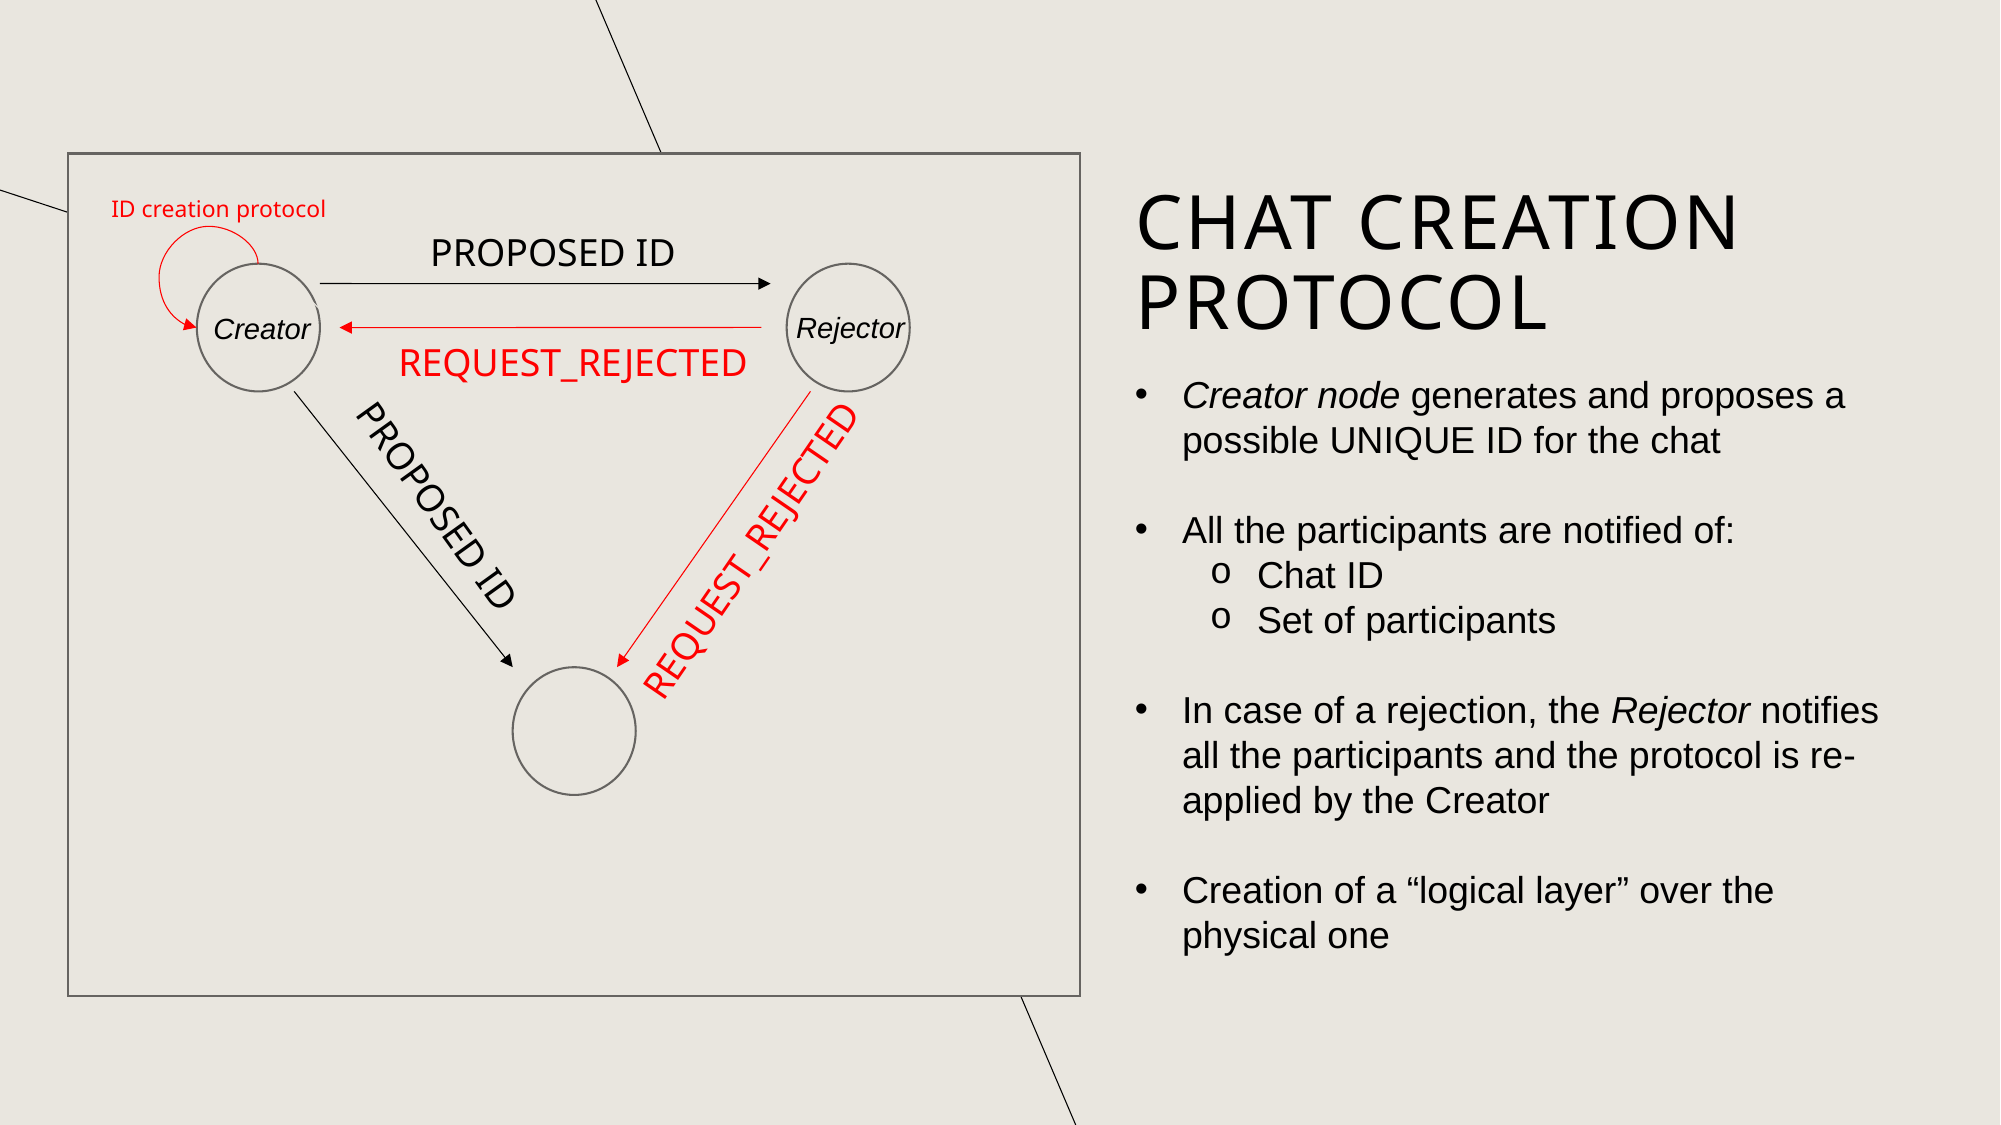

# CHAT CREATION PROTOCOL
ID creation protocol
PROPOSED ID
Rejector
Creator
REQUEST_REJECTED
Creator node generates and proposes a possible UNIQUE ID for the chat
All the participants are notified of:
Chat ID
Set of participants
In case of a rejection, the Rejector notifies all the participants and the protocol is re-applied by the Creator
Creation of a “logical layer” over the physical one
PROPOSED ID
REQUEST_REJECTED